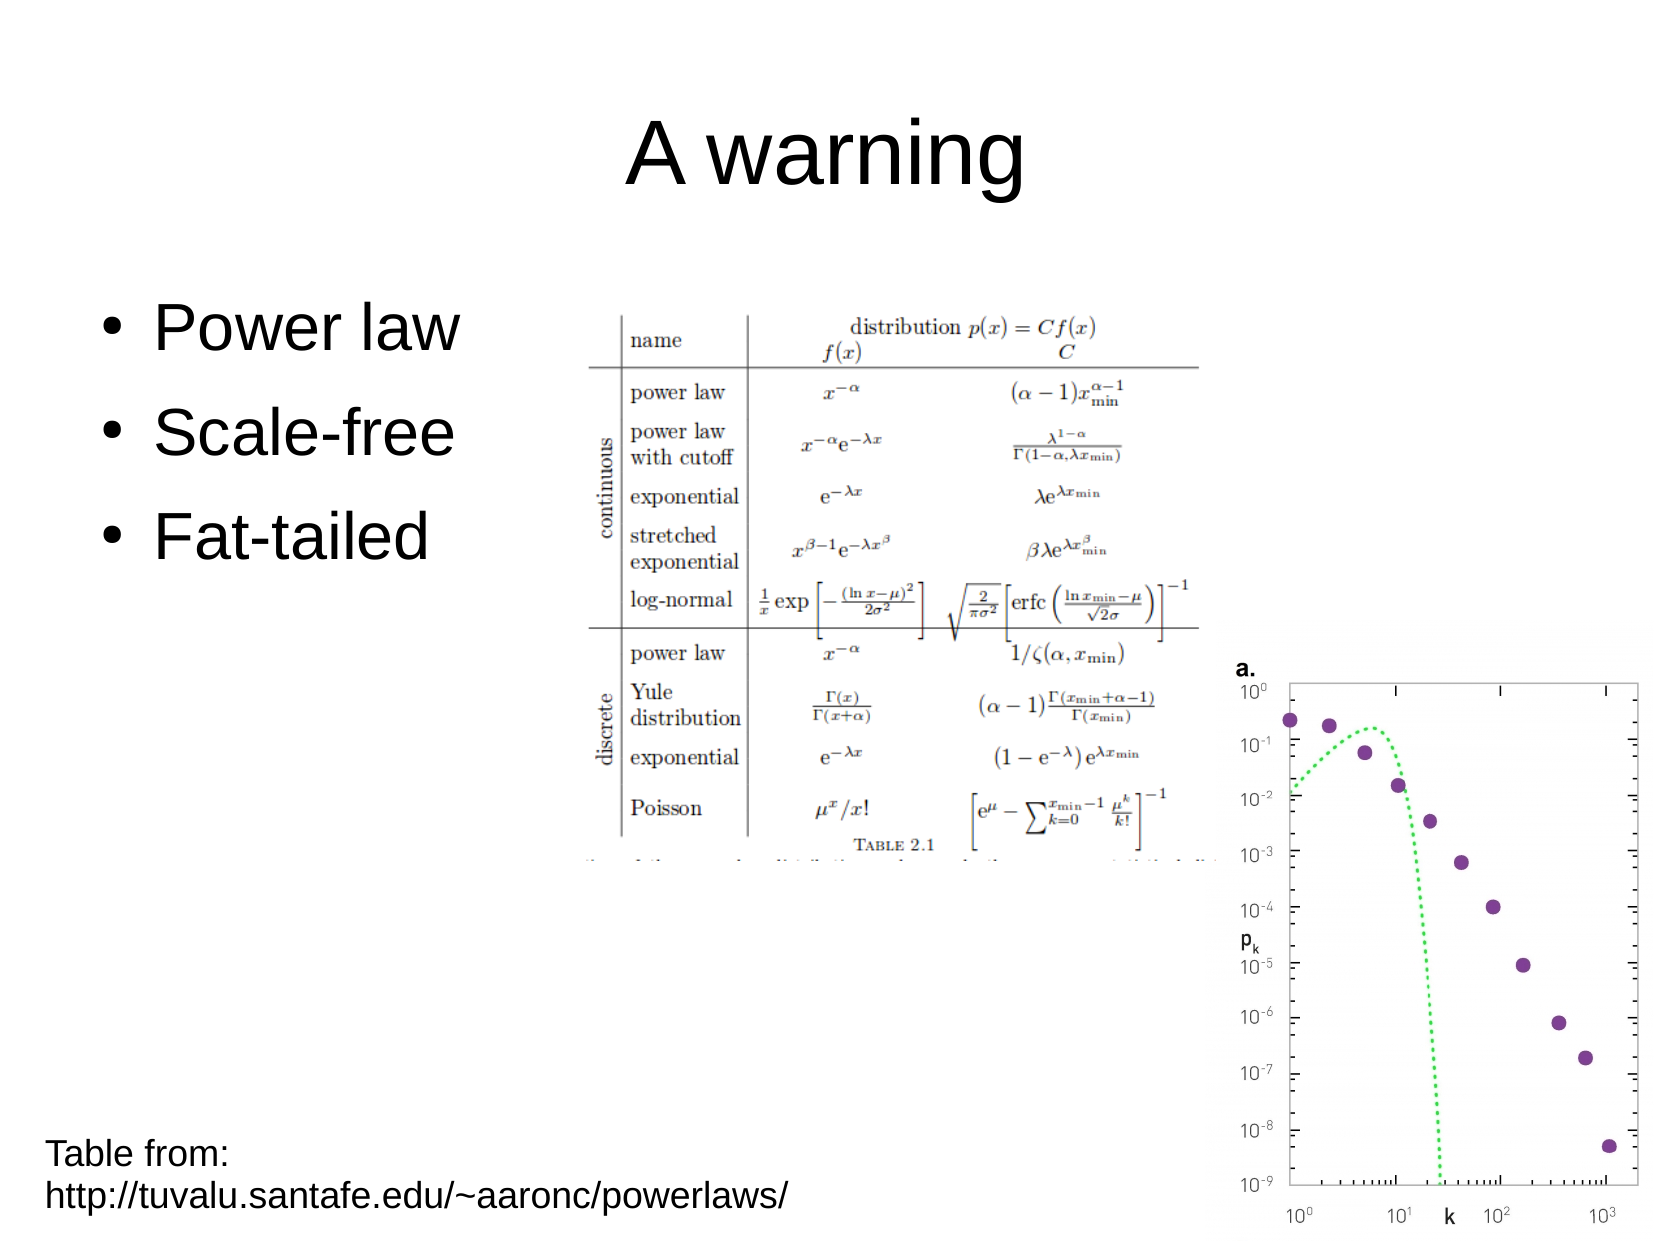

# A warning
Power law
Scale-free
Fat-tailed
Table from:
http://tuvalu.santafe.edu/~aaronc/powerlaws/